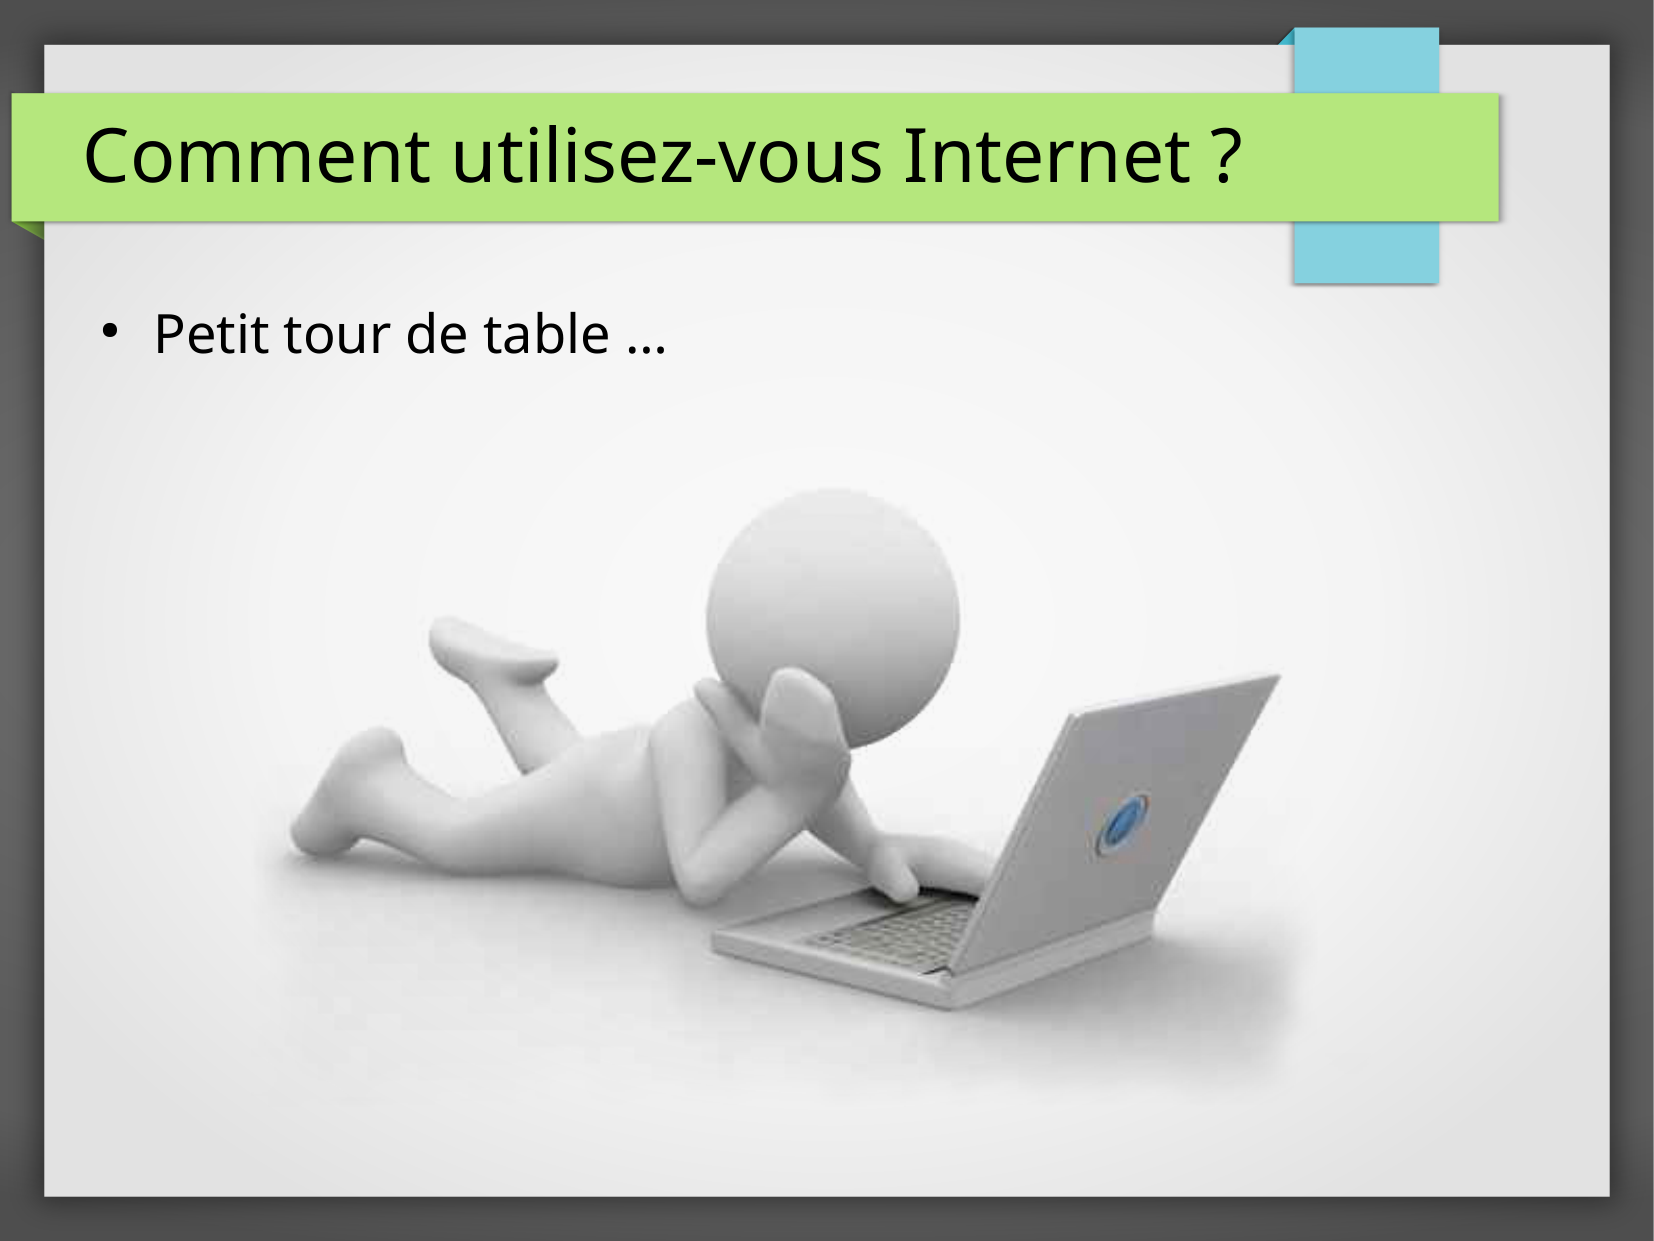

# Comment utilisez-vous Internet ?
Petit tour de table …